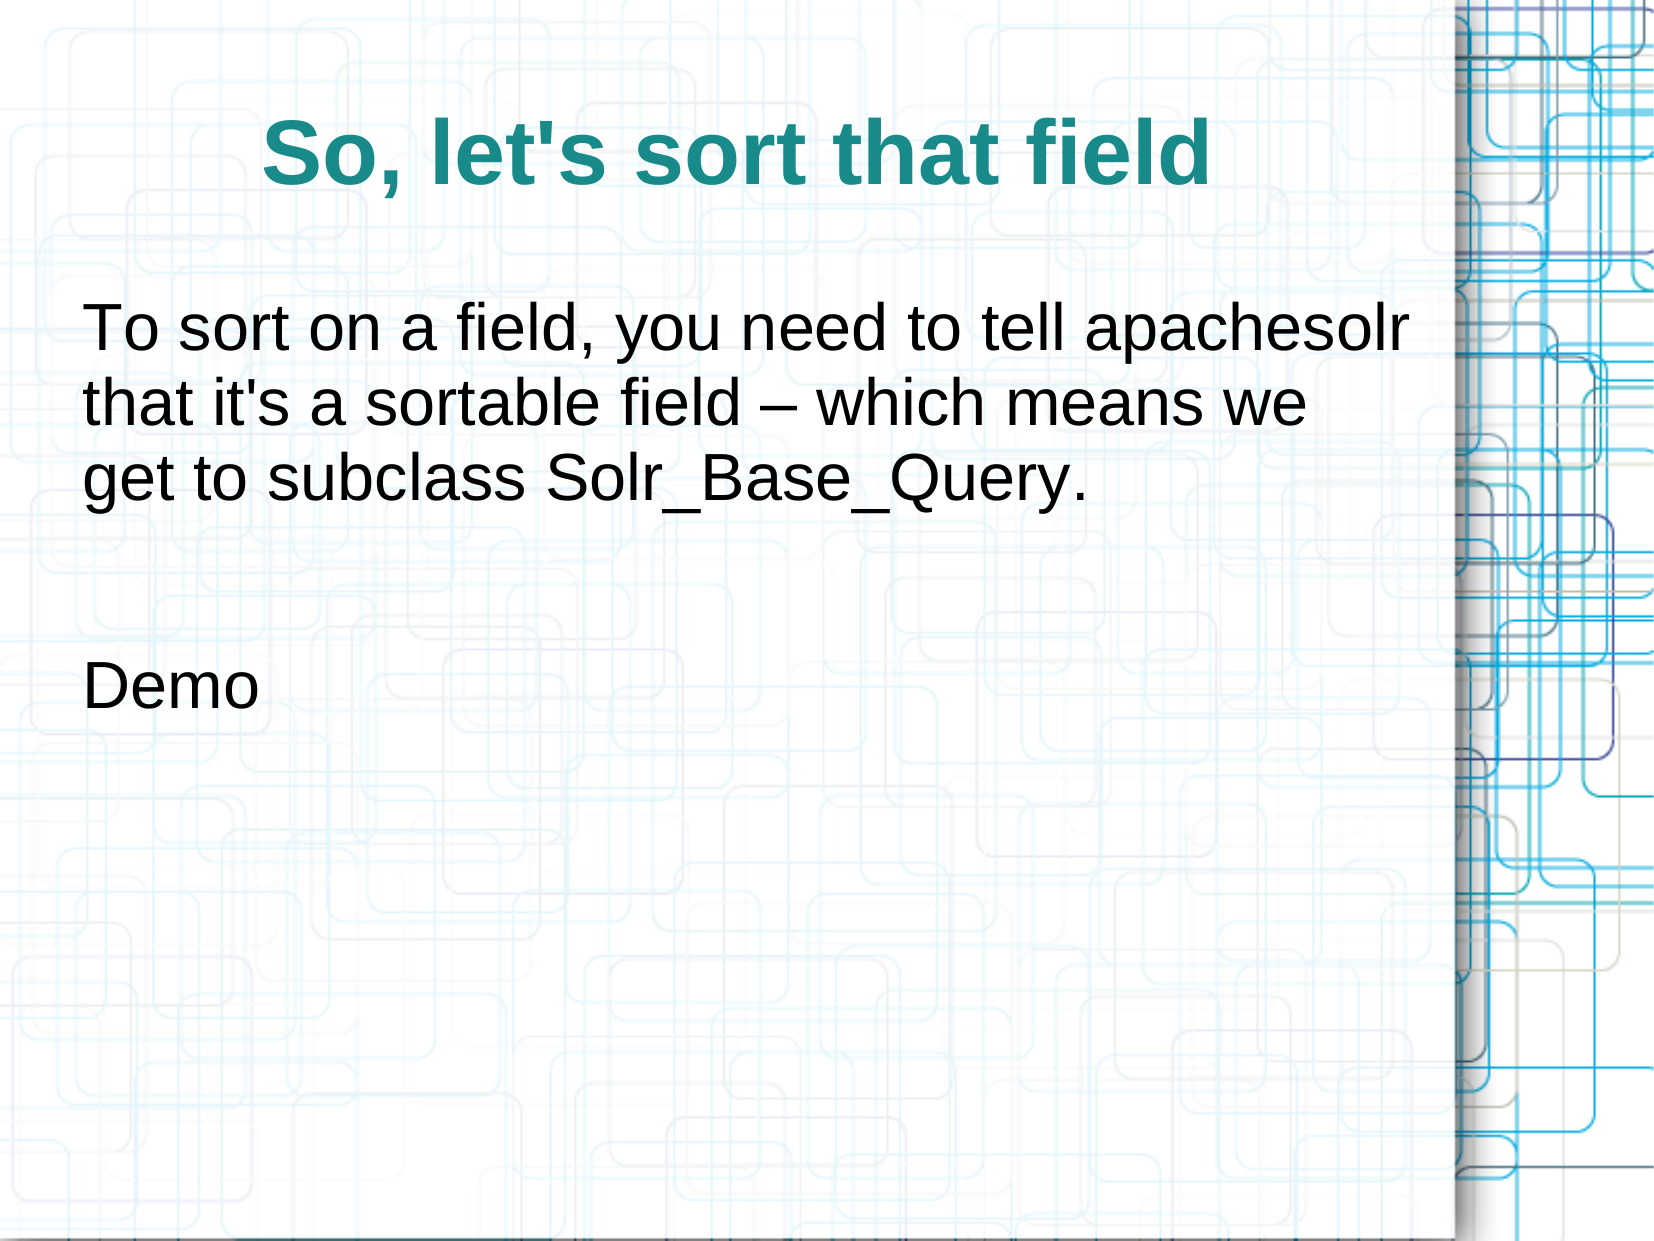

# So, let's sort that field
To sort on a field, you need to tell apachesolr that it's a sortable field – which means we get to subclass Solr_Base_Query.
Demo